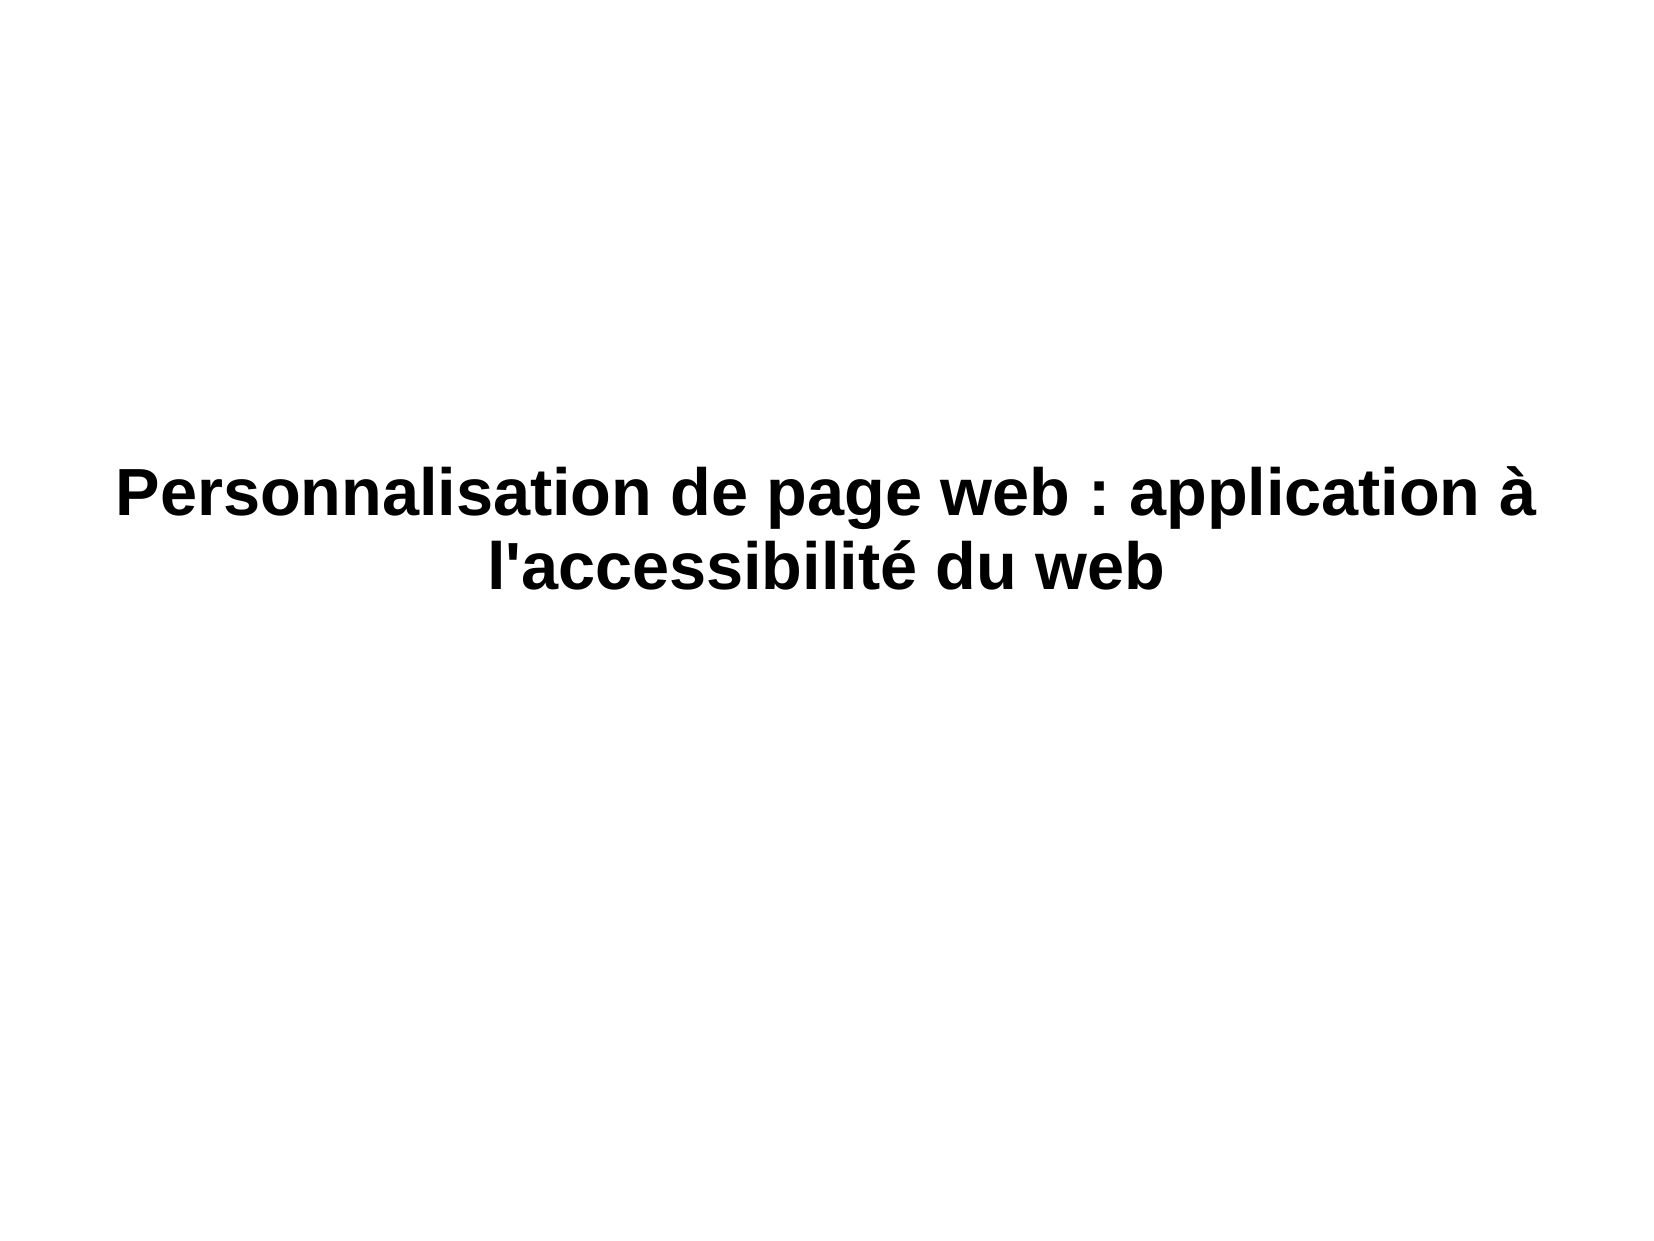

# Personnalisation de page web : application à l'accessibilité du web